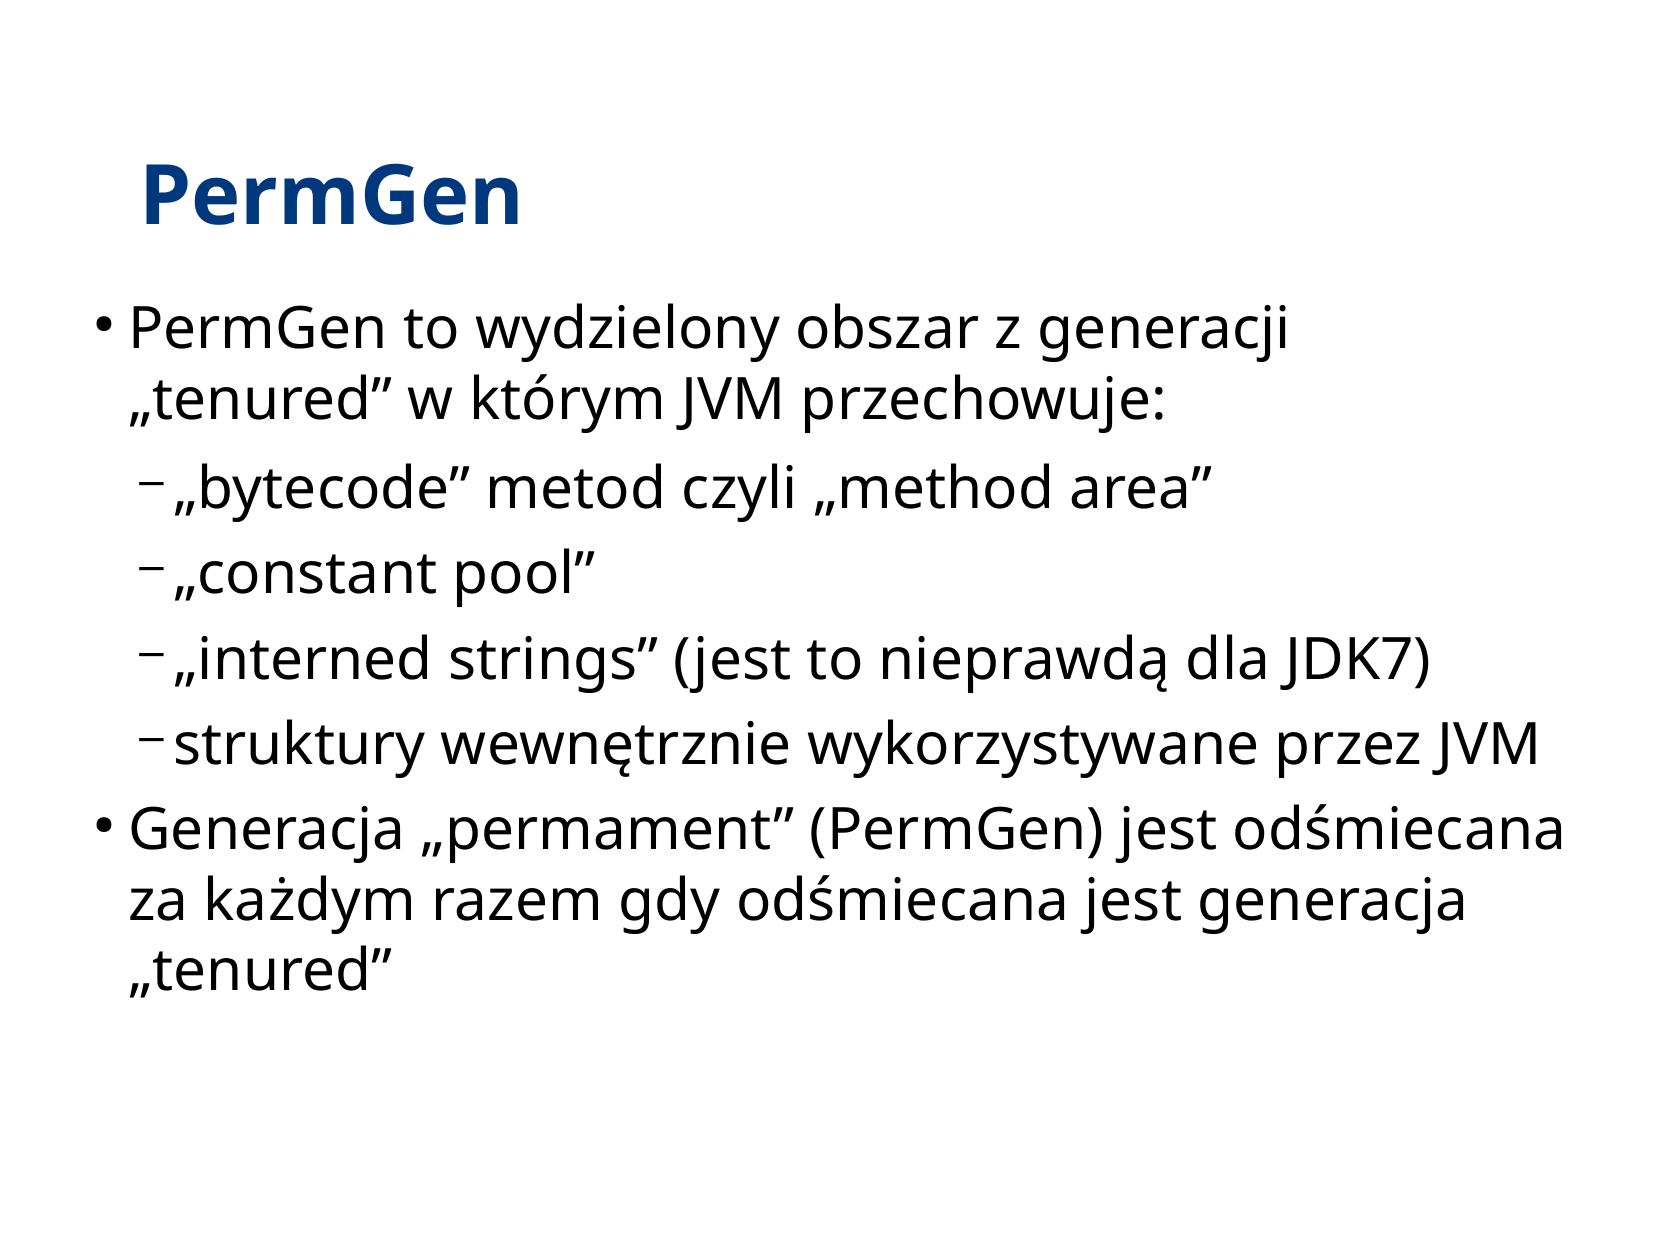

# PermGen
PermGen to wydzielony obszar z generacji „tenured” w którym JVM przechowuje:
„bytecode” metod czyli „method area”
„constant pool”
„interned strings” (jest to nieprawdą dla JDK7)
struktury wewnętrznie wykorzystywane przez JVM
Generacja „permament” (PermGen) jest odśmiecana za każdym razem gdy odśmiecana jest generacja „tenured”